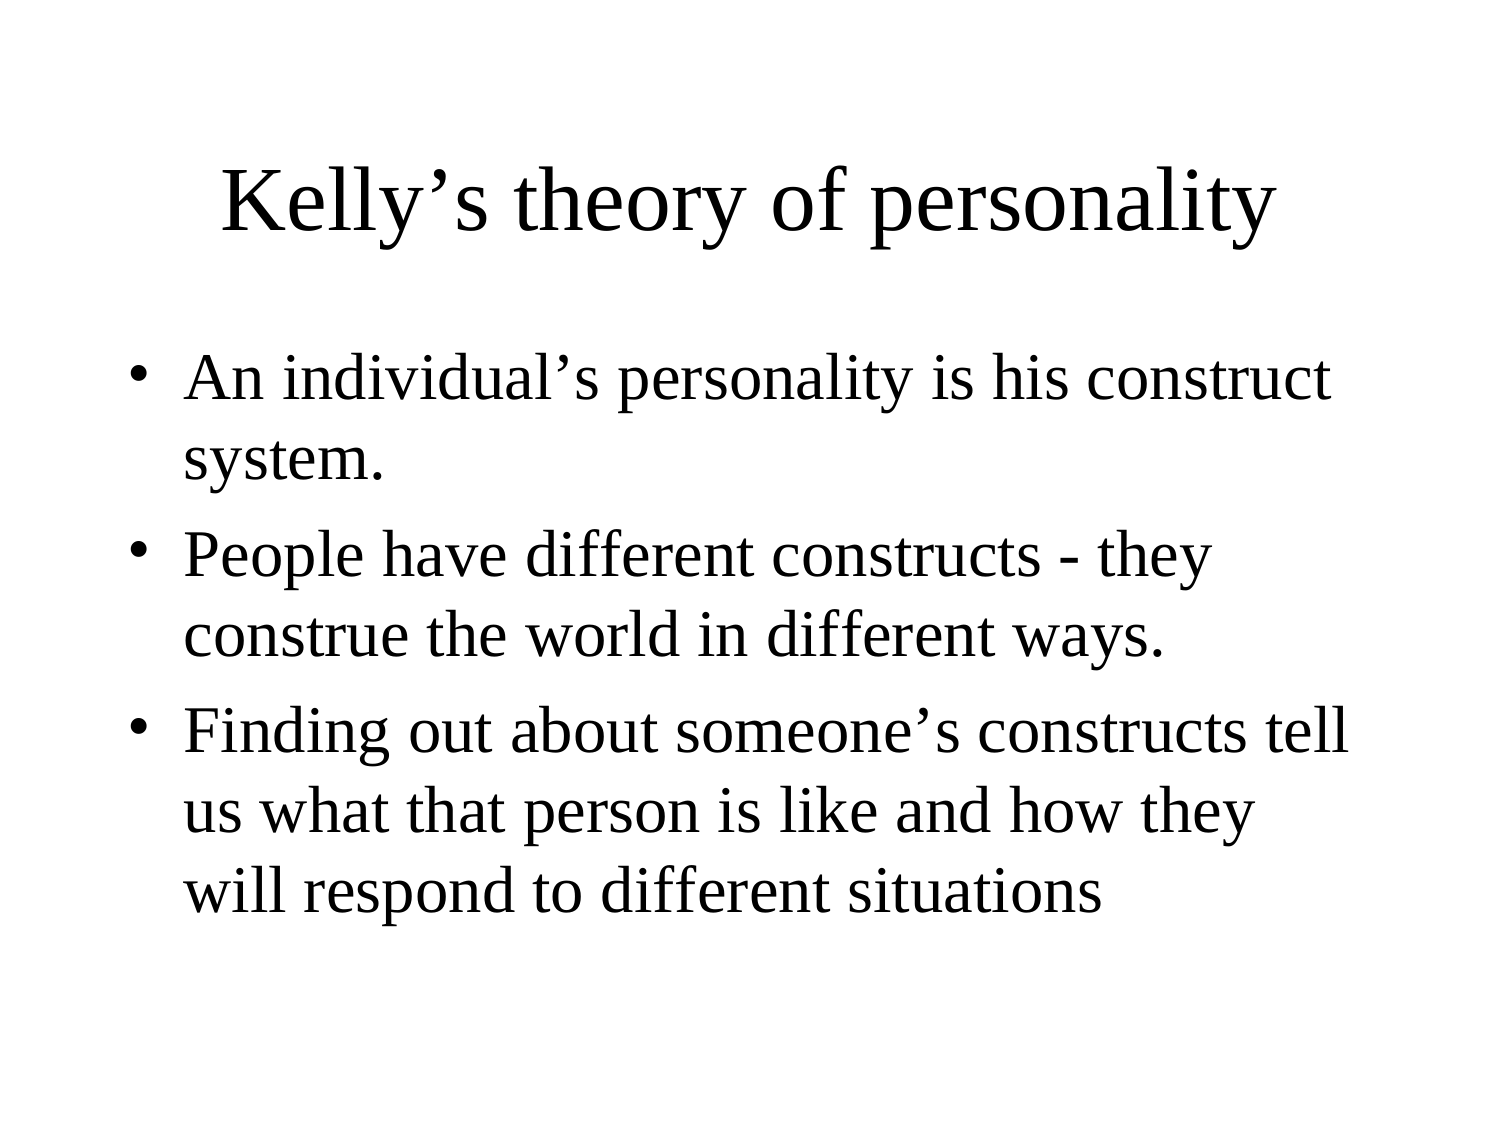

# Kelly’s theory of personality
An individual’s personality is his construct system.
People have different constructs - they construe the world in different ways.
Finding out about someone’s constructs tell us what that person is like and how they will respond to different situations